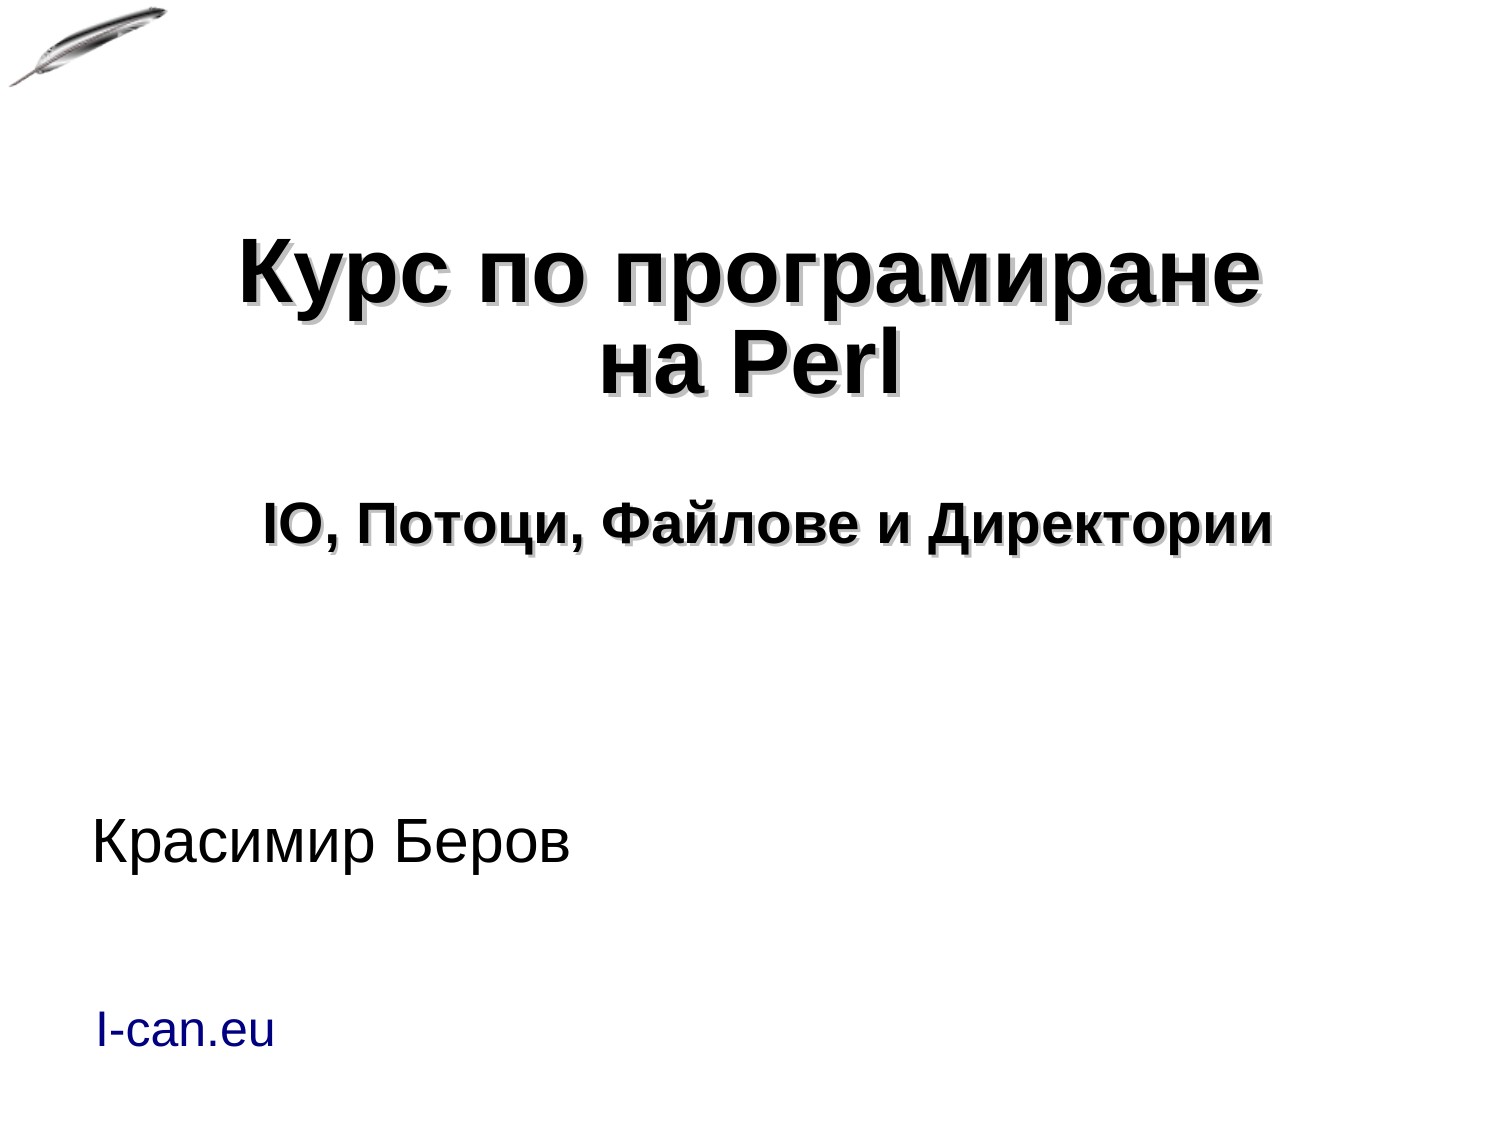

# Курс по програмиране на Perl
IO, Потоци, Файлове и Директории
Красимир Беров
I-can.eu